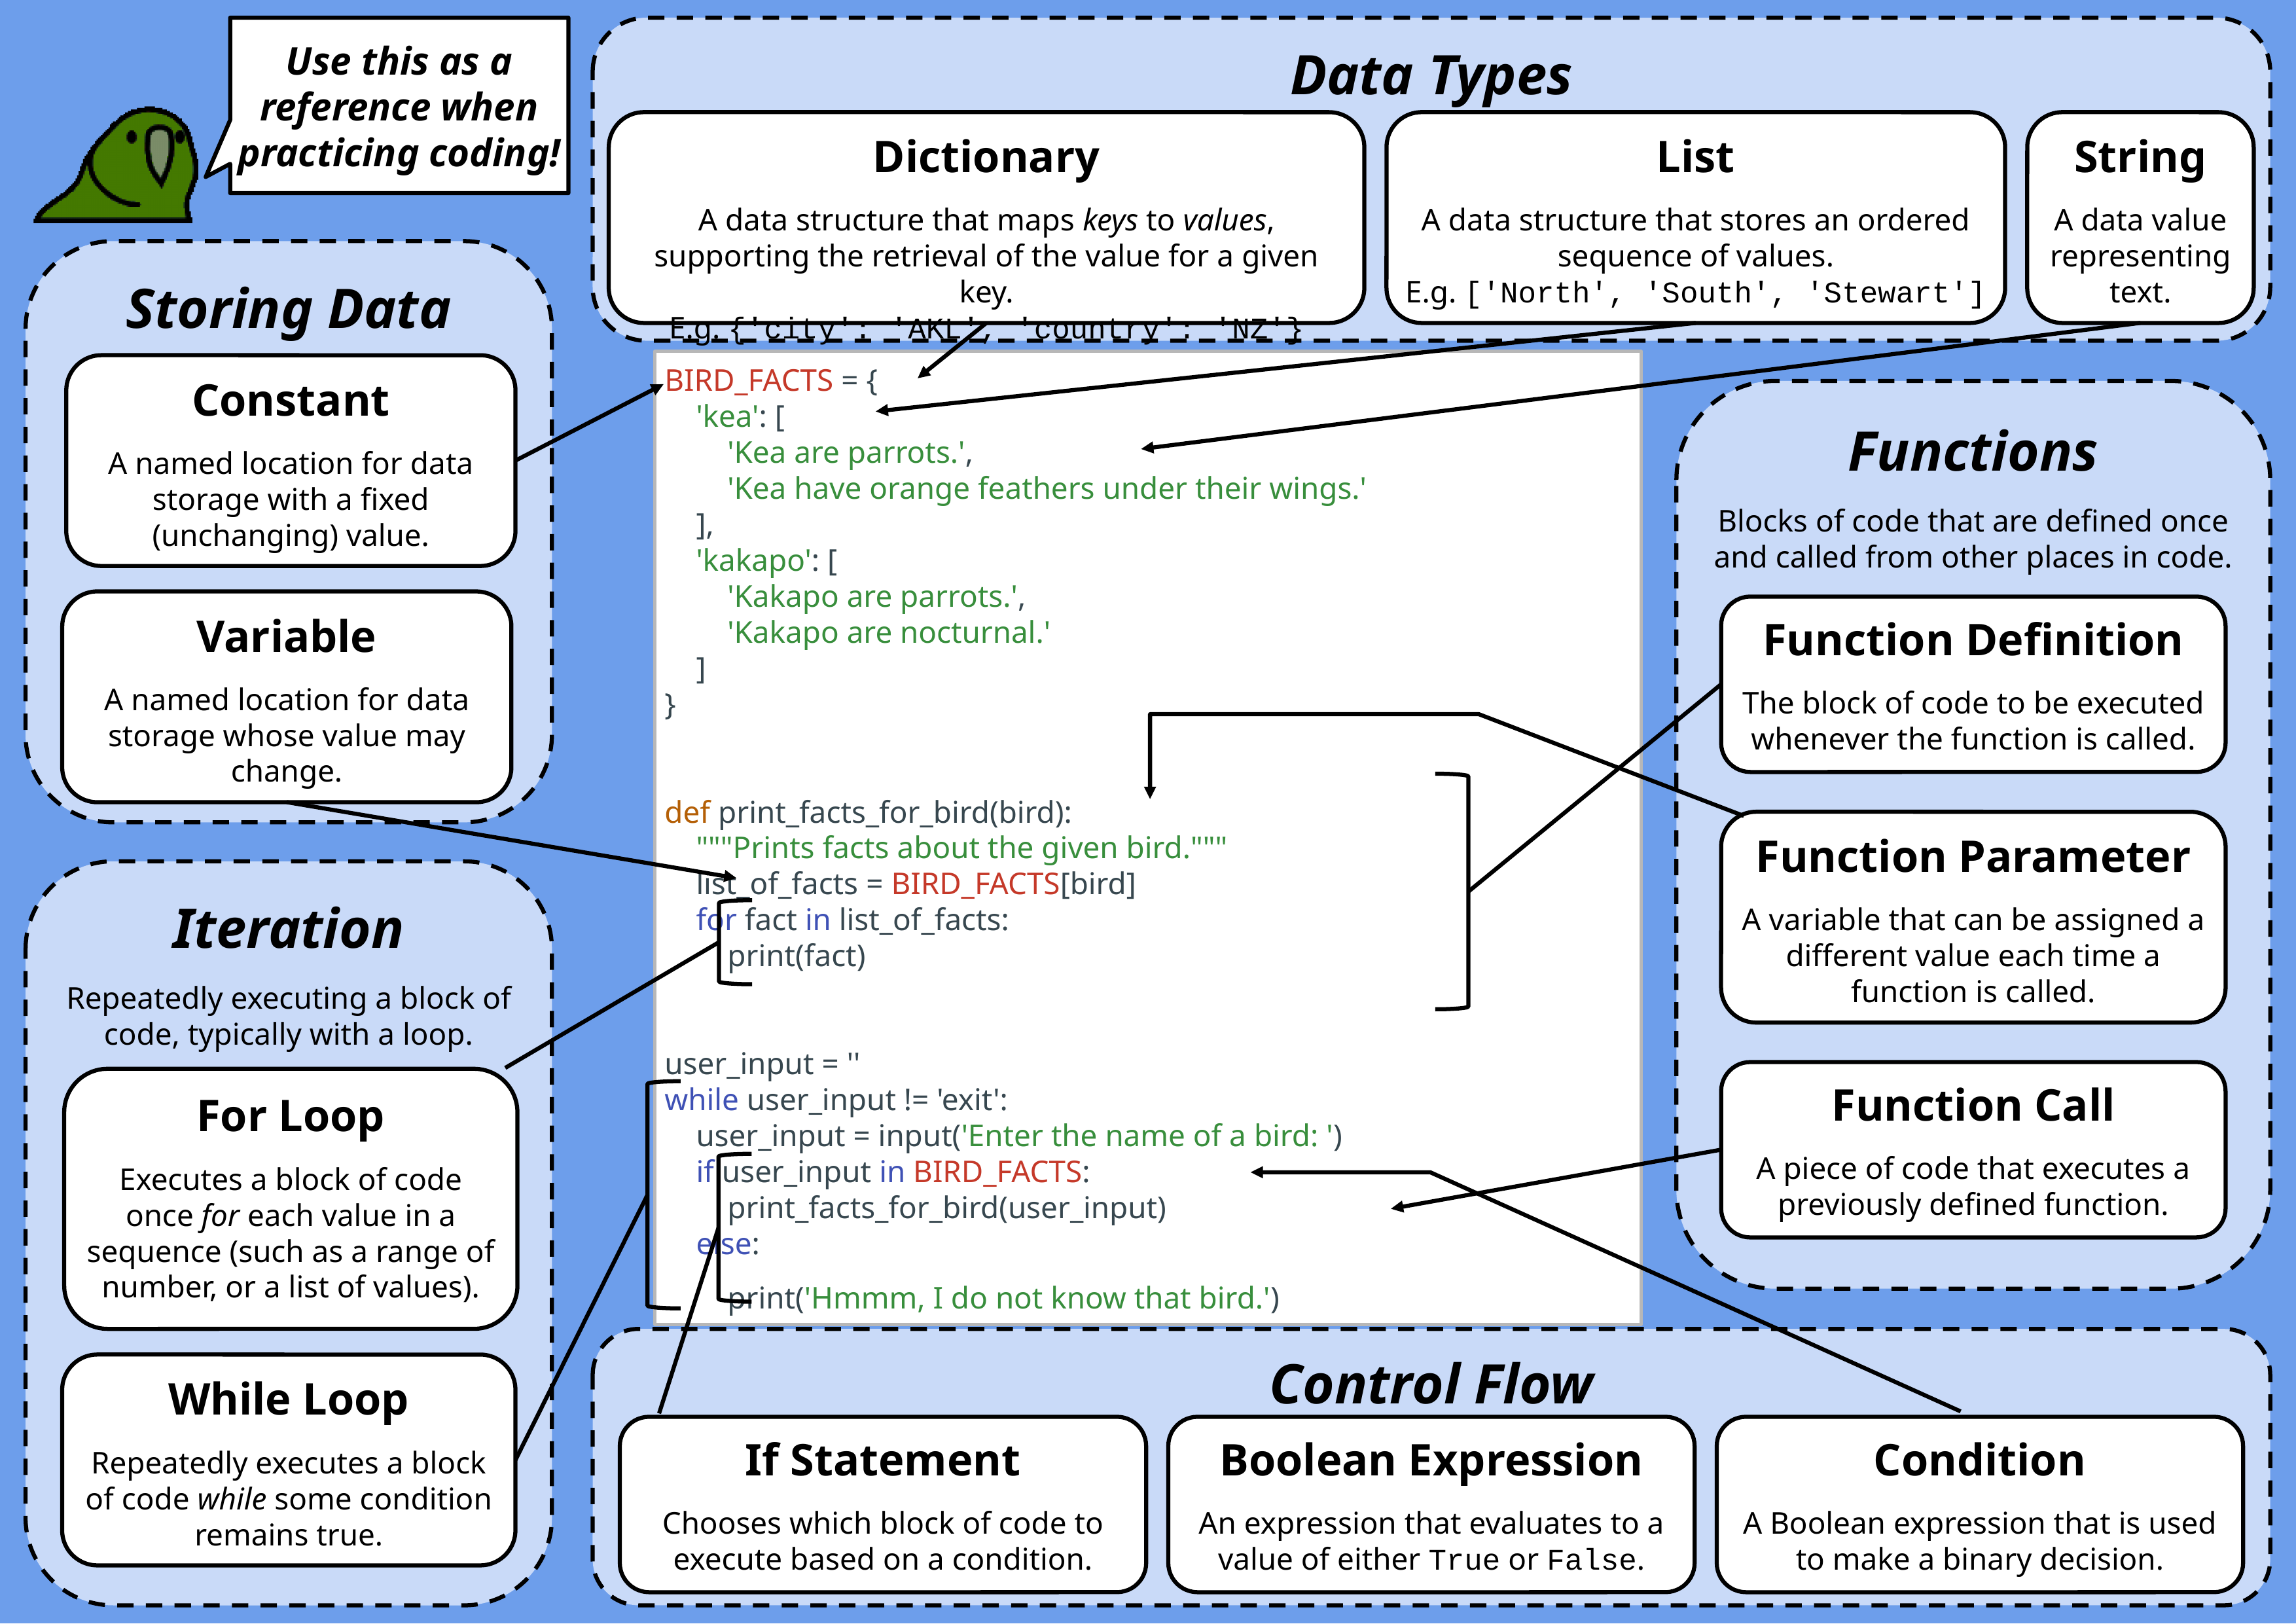

Use this as a reference when practicing coding!
Data Types
Dictionary
A data structure that maps keys to values, supporting the retrieval of the value for a given key.
E.g. {'city': 'AKL', 'country': 'NZ'}
List
A data structure that stores an ordered sequence of values.
E.g. ['North', 'South', 'Stewart']
String
A data value representing text.
Storing Data
BIRD_FACTS = {
 'kea': [
 'Kea are parrots.',
 'Kea have orange feathers under their wings.'
 ],
 'kakapo': [
 'Kakapo are parrots.',
 'Kakapo are nocturnal.'
 ]
}
def print_facts_for_bird(bird):
 """Prints facts about the given bird."""
 list_of_facts = BIRD_FACTS[bird]
 for fact in list_of_facts:
 print(fact)
user_input = ''
while user_input != 'exit':
 user_input = input('Enter the name of a bird: ')
 if user_input in BIRD_FACTS:
 print_facts_for_bird(user_input)
 else:
 print('Hmmm, I do not know that bird.')
Constant
A named location for data storage with a fixed (unchanging) value.
Functions
Blocks of code that are defined once and called from other places in code.
Variable
A named location for data storage whose value may change.
Function Definition
The block of code to be executed whenever the function is called.
Function Parameter
A variable that can be assigned a different value each time a function is called.
Iteration
Repeatedly executing a block of code, typically with a loop.
Function Call
A piece of code that executes a previously defined function.
For Loop
Executes a block of code once for each value in a sequence (such as a range of number, or a list of values).
Control Flow
While Loop
Repeatedly executes a block of code while some condition remains true.
If Statement
Chooses which block of code to execute based on a condition.
Boolean Expression
An expression that evaluates to a value of either True or False.
Condition
A Boolean expression that is used to make a binary decision.